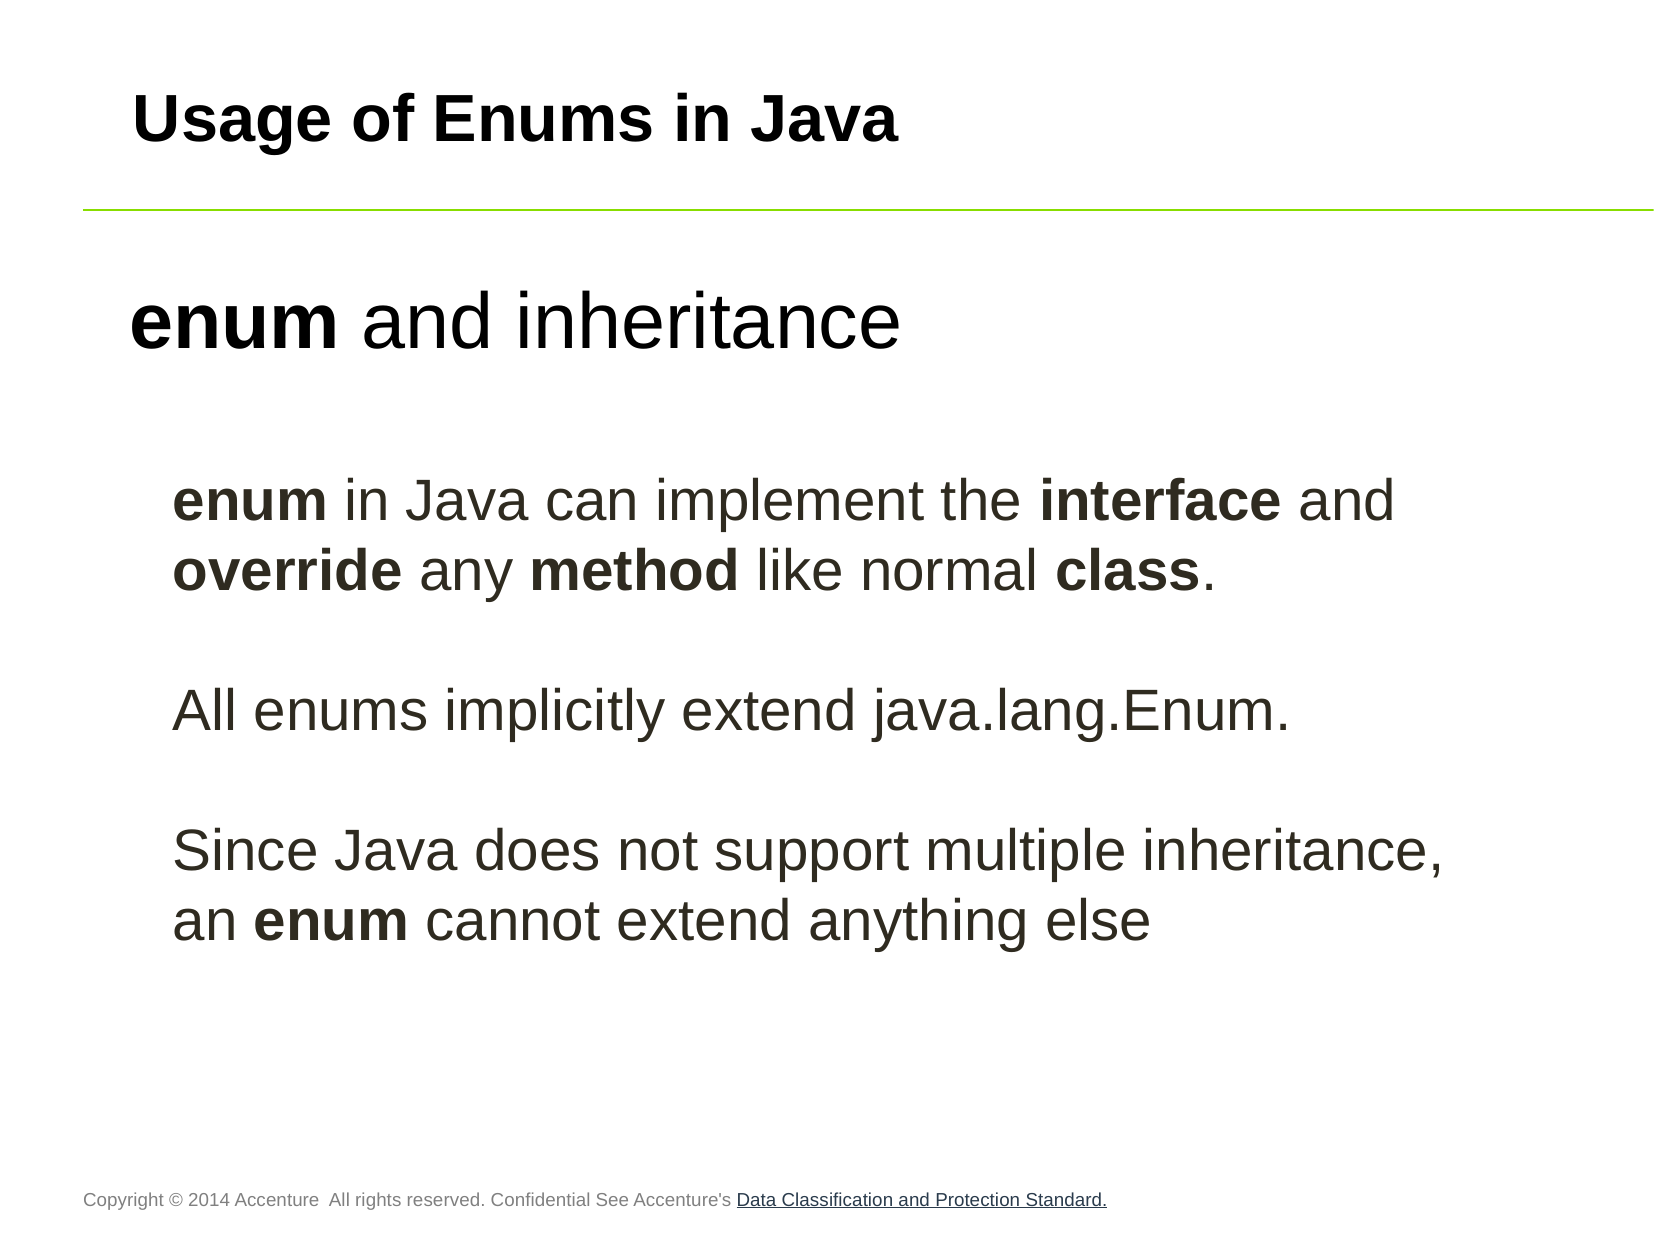

# Usage of Enums in Java
enum and inheritance
enum in Java can implement the interface and override any method like normal class.
All enums implicitly extend java.lang.Enum.
Since Java does not support multiple inheritance, an enum cannot extend anything else